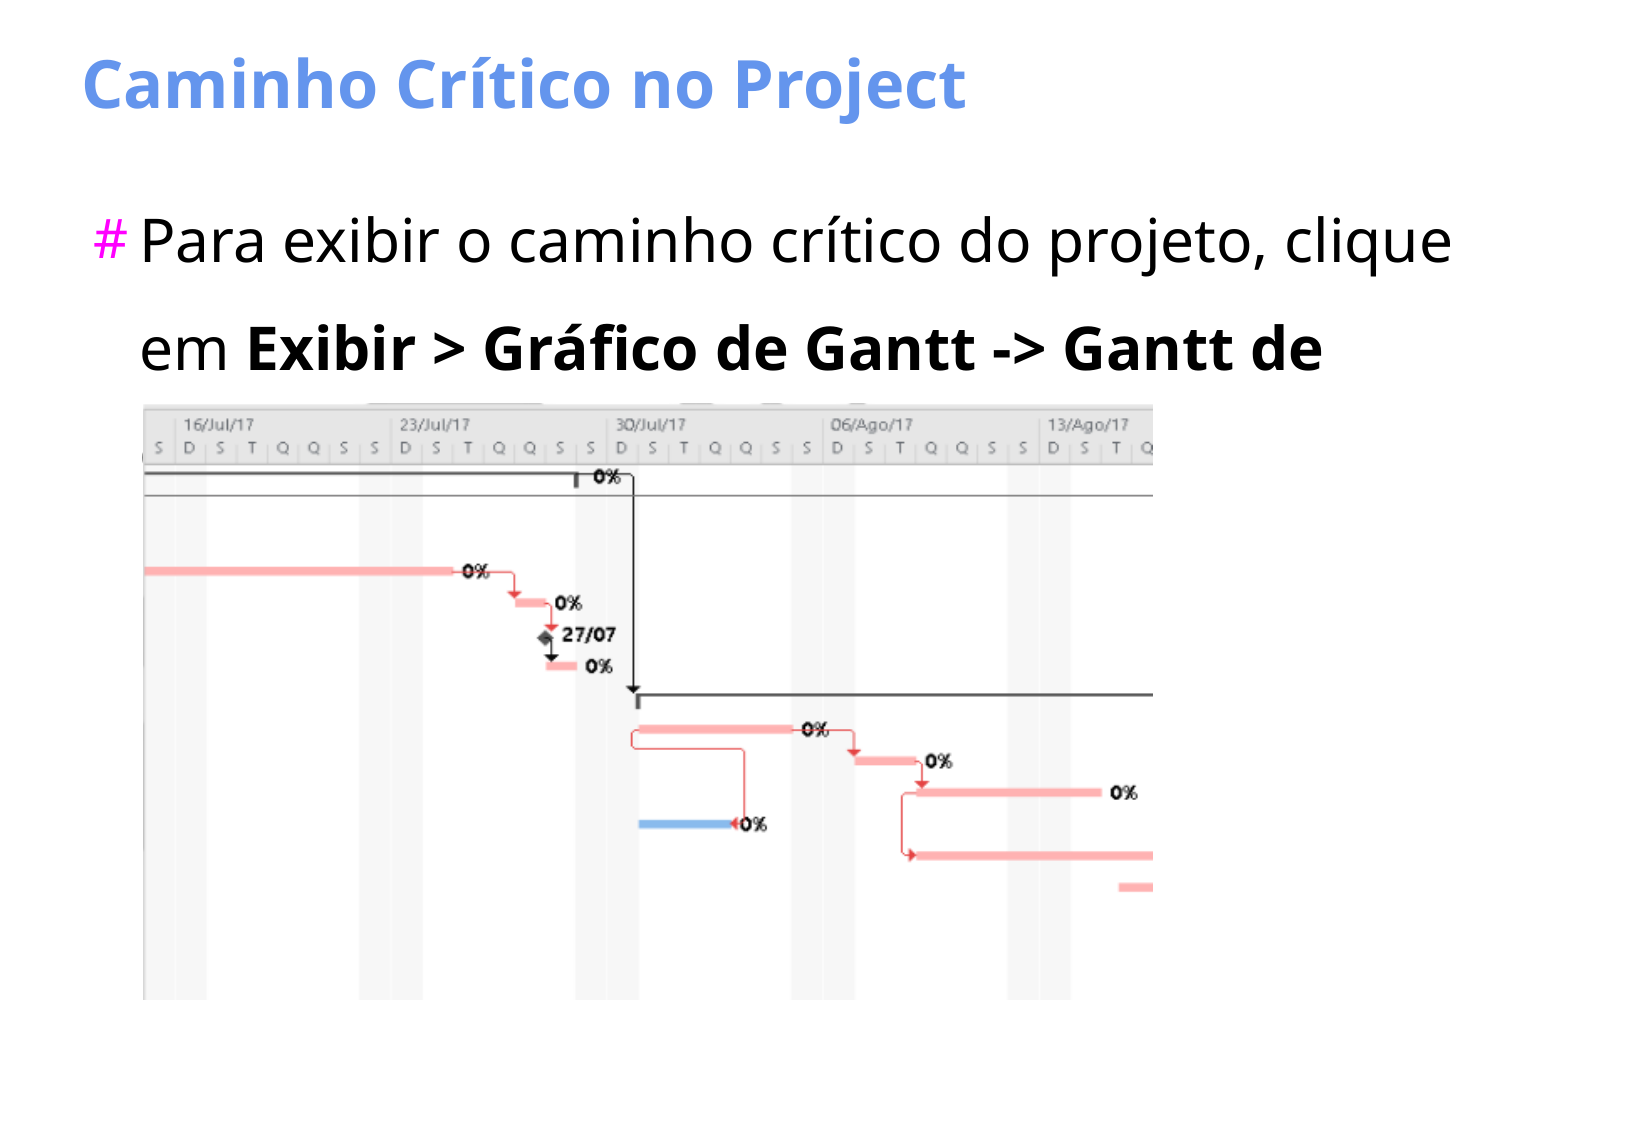

# Caminho Crítico no Project
Para exibir o caminho crítico do projeto, clique em Exibir > Gráfico de Gantt -> Gantt de Controle